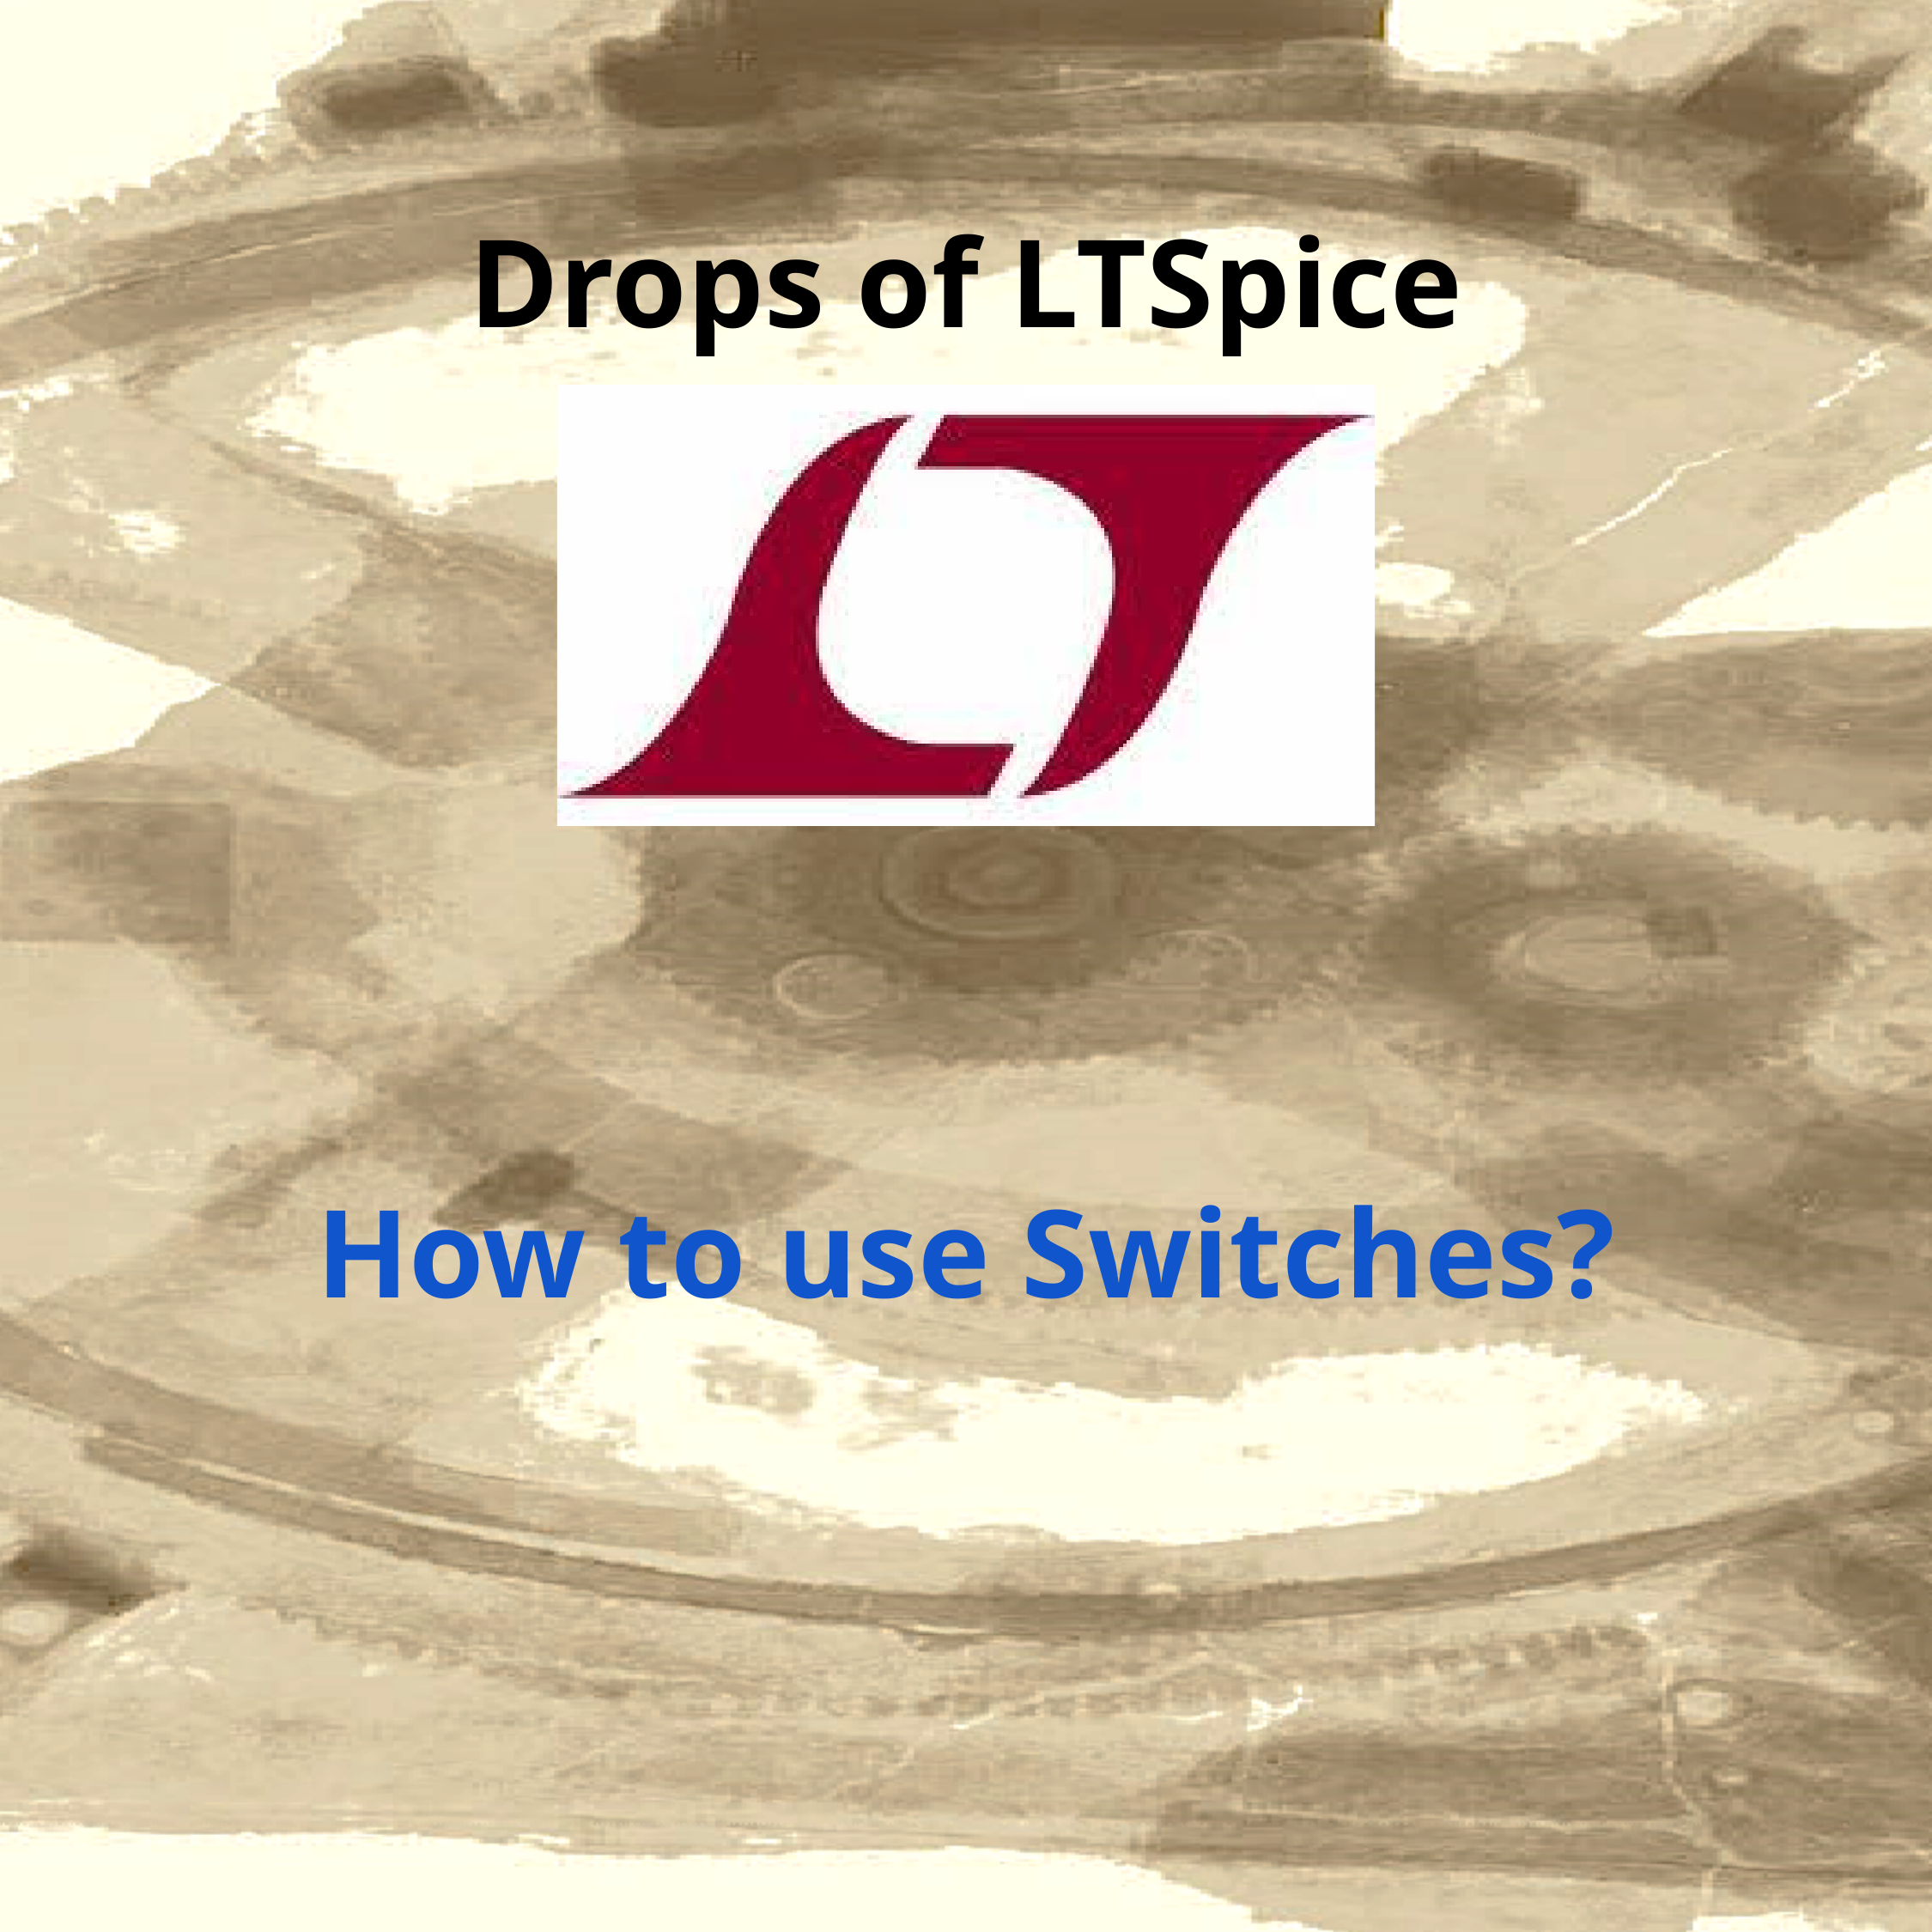

Drops of LTSpice
How to use Switches?